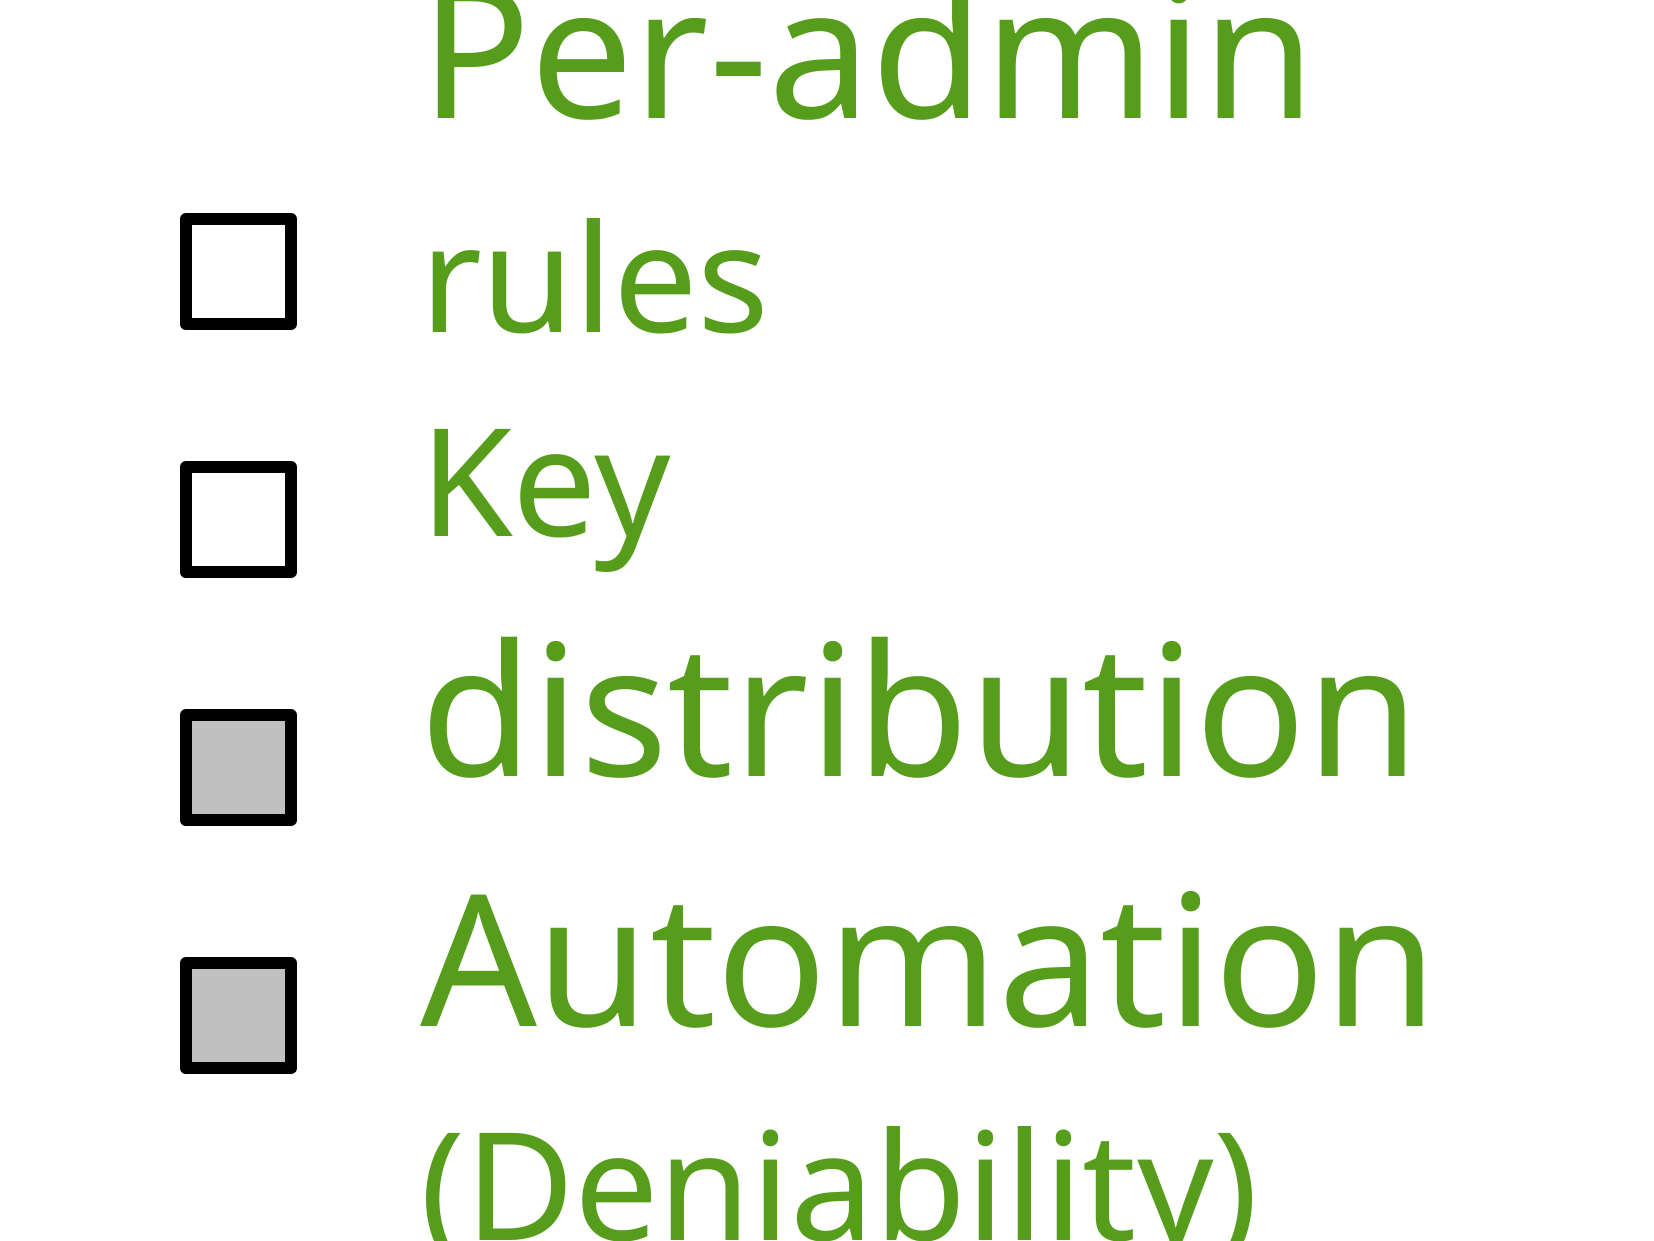

# Per-admin rules Key distribution Automation (Deniability)